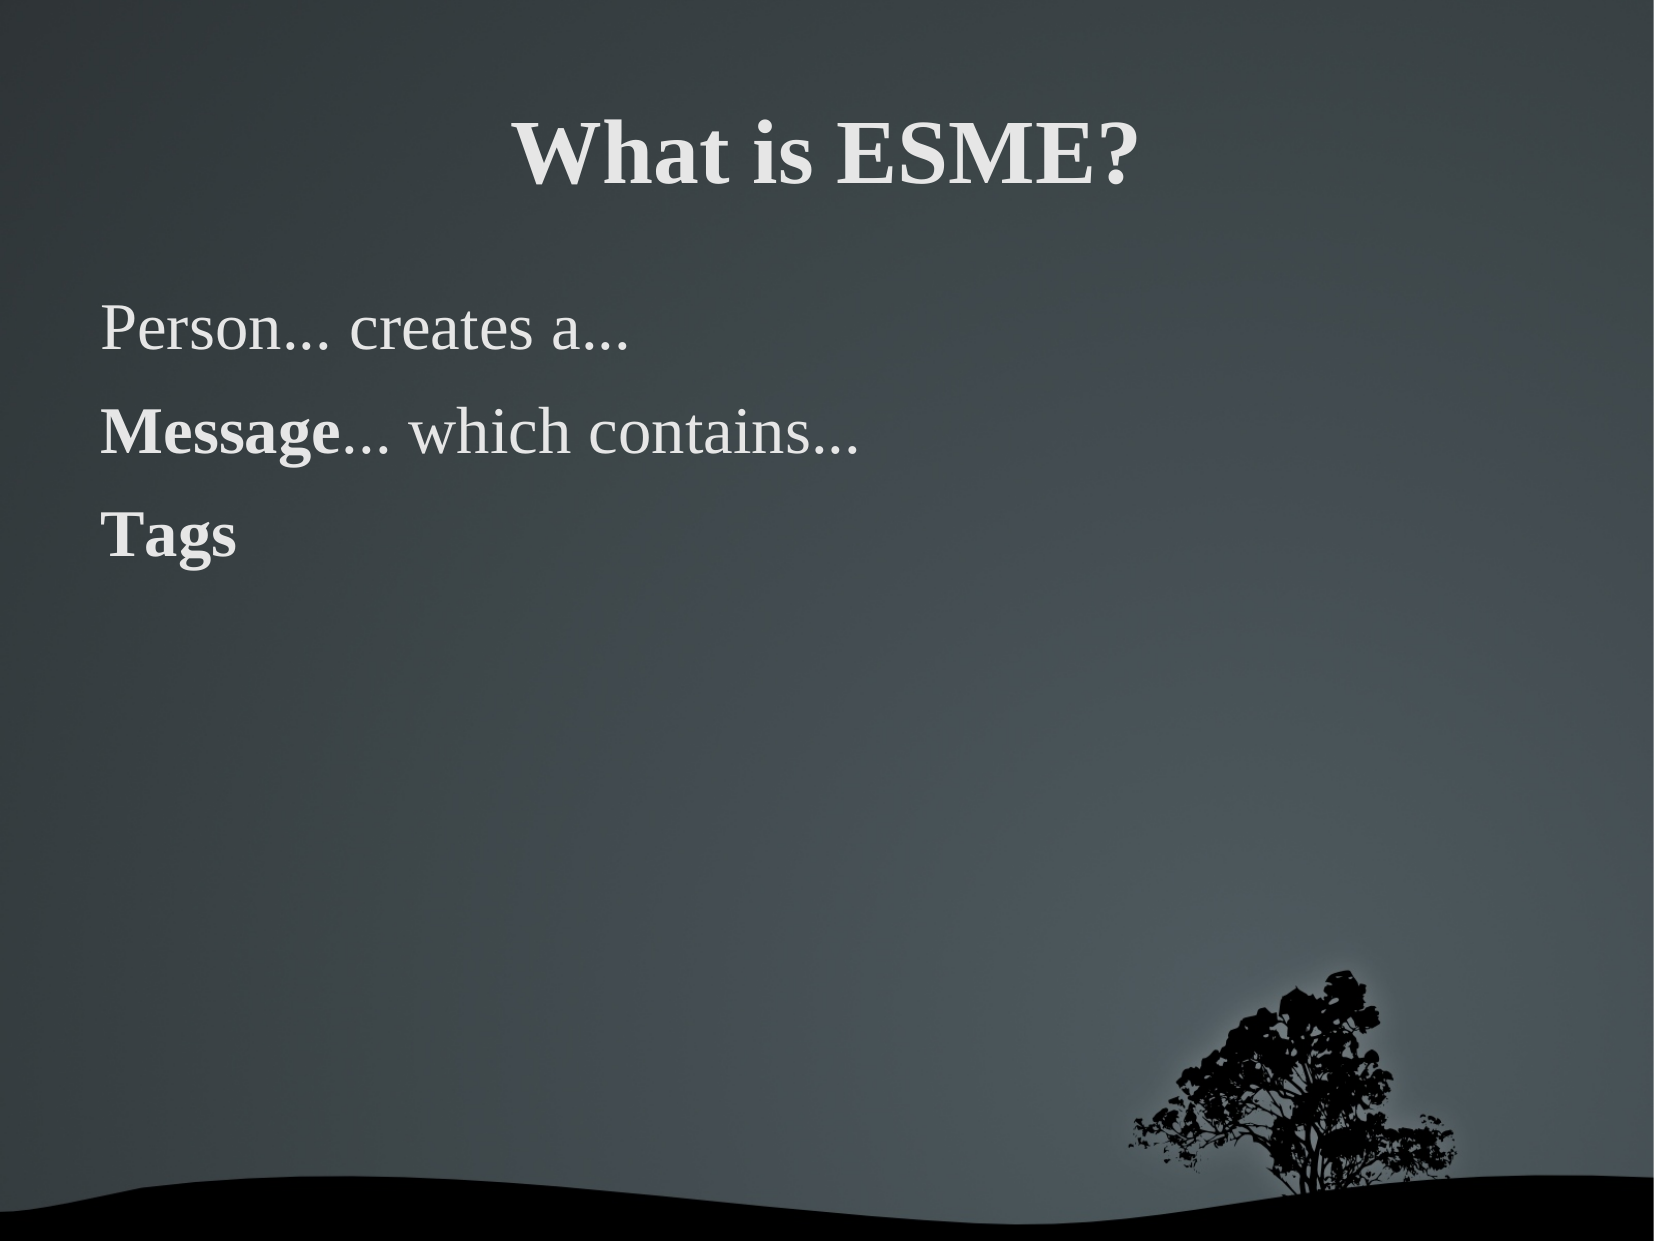

# What is ESME?
Person... creates a...
Message... which contains...
Tags